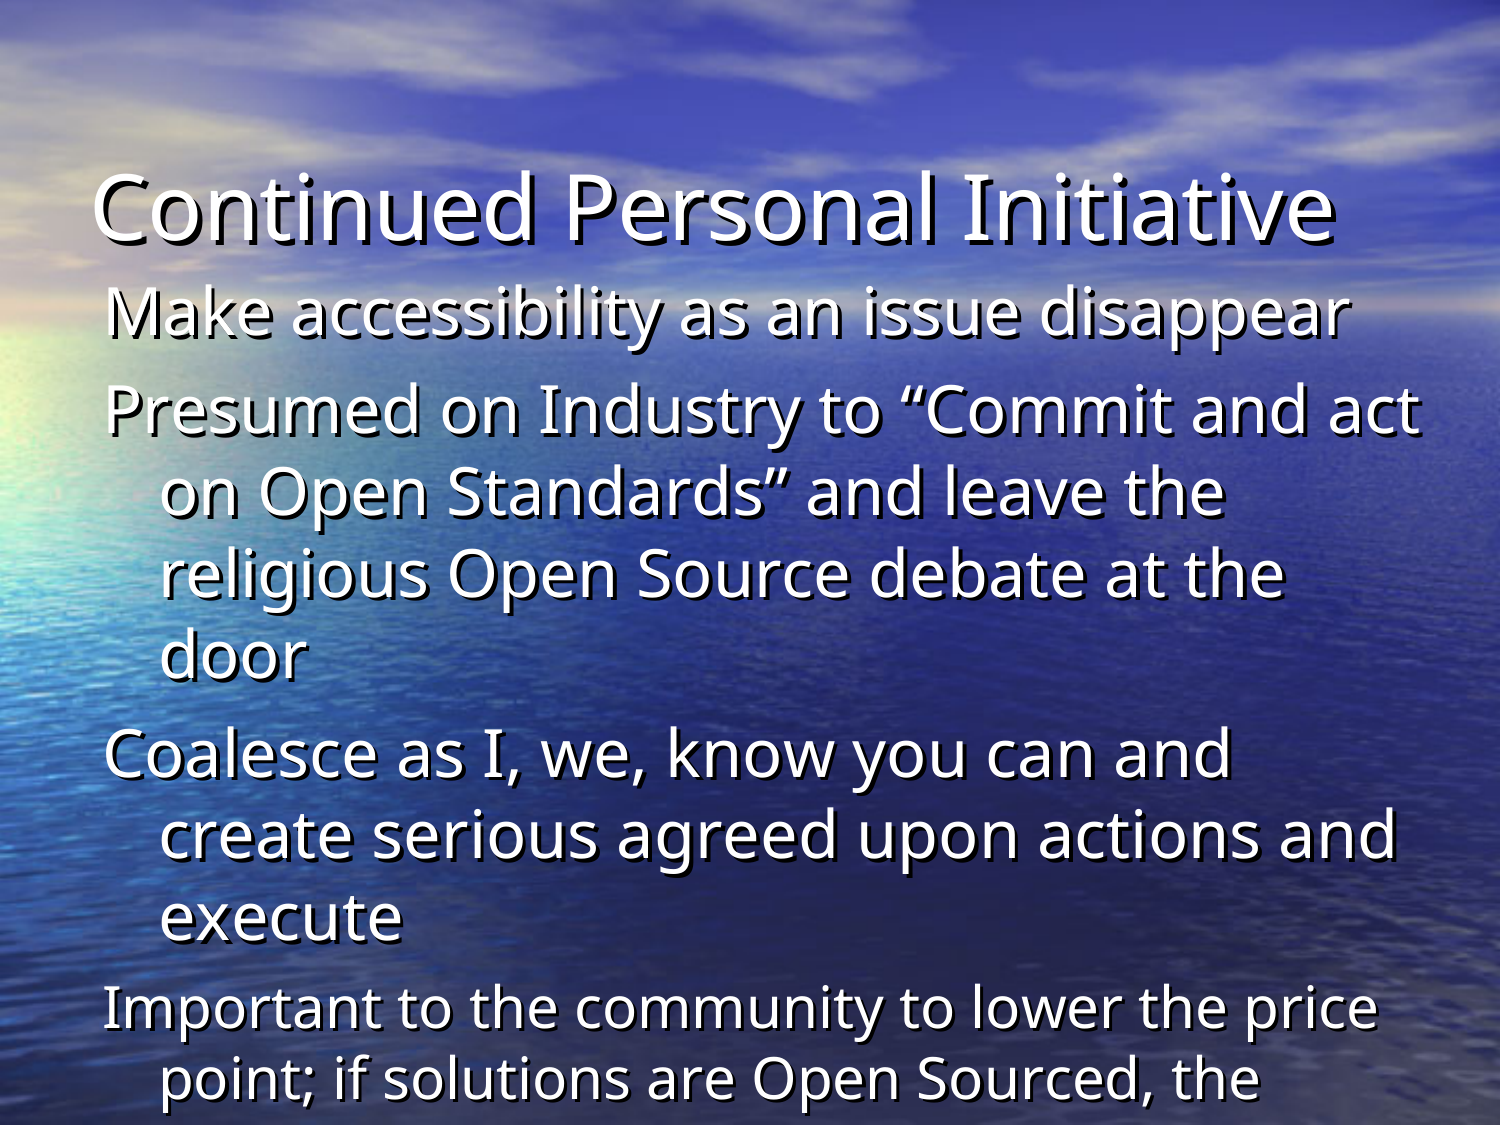

# Continued Personal Initiative
Make accessibility as an issue disappear
Presumed on Industry to “Commit and act on Open Standards” and leave the religious Open Source debate at the door
Coalesce as I, we, know you can and create serious agreed upon actions and execute
Important to the community to lower the price point; if solutions are Open Sourced, the community can do its own work
And everyone in this room will need it